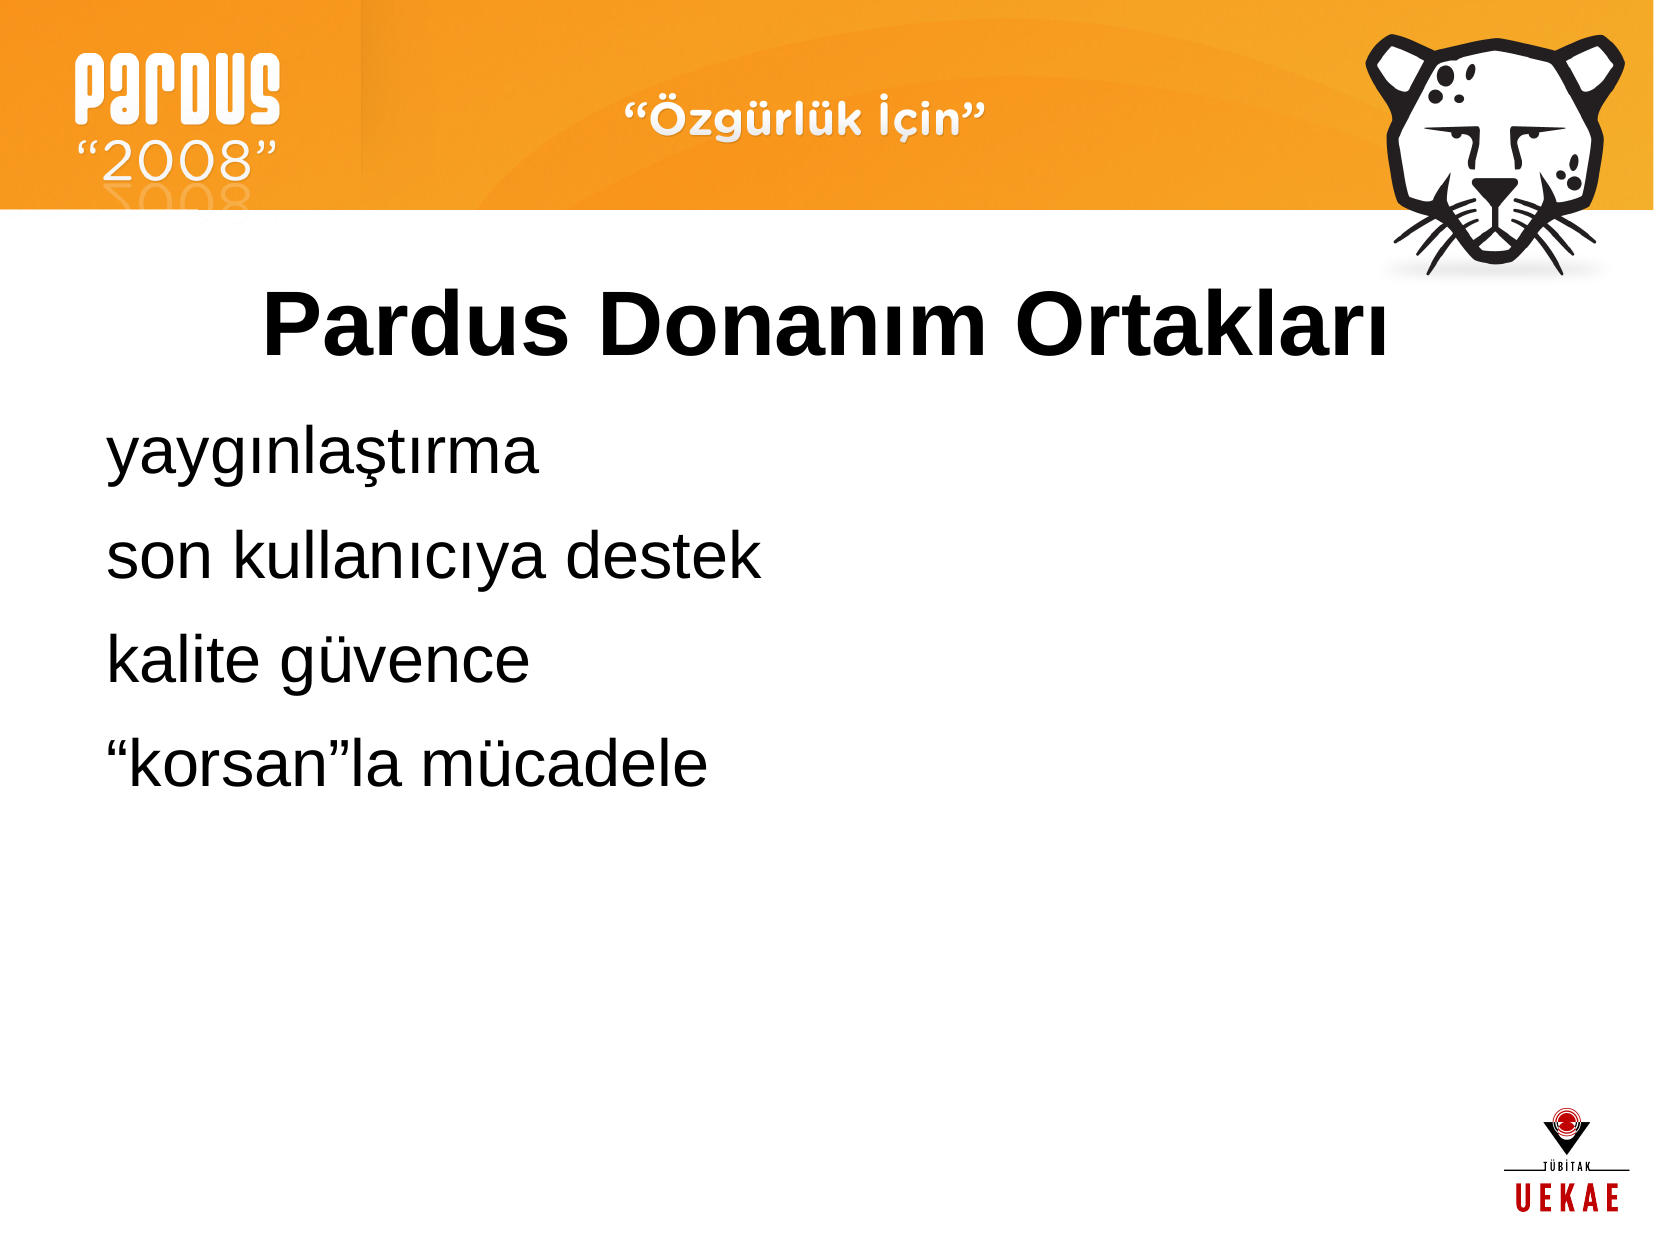

# Pardus Donanım Ortakları
yaygınlaştırma
son kullanıcıya destek
kalite güvence
“korsan”la mücadele